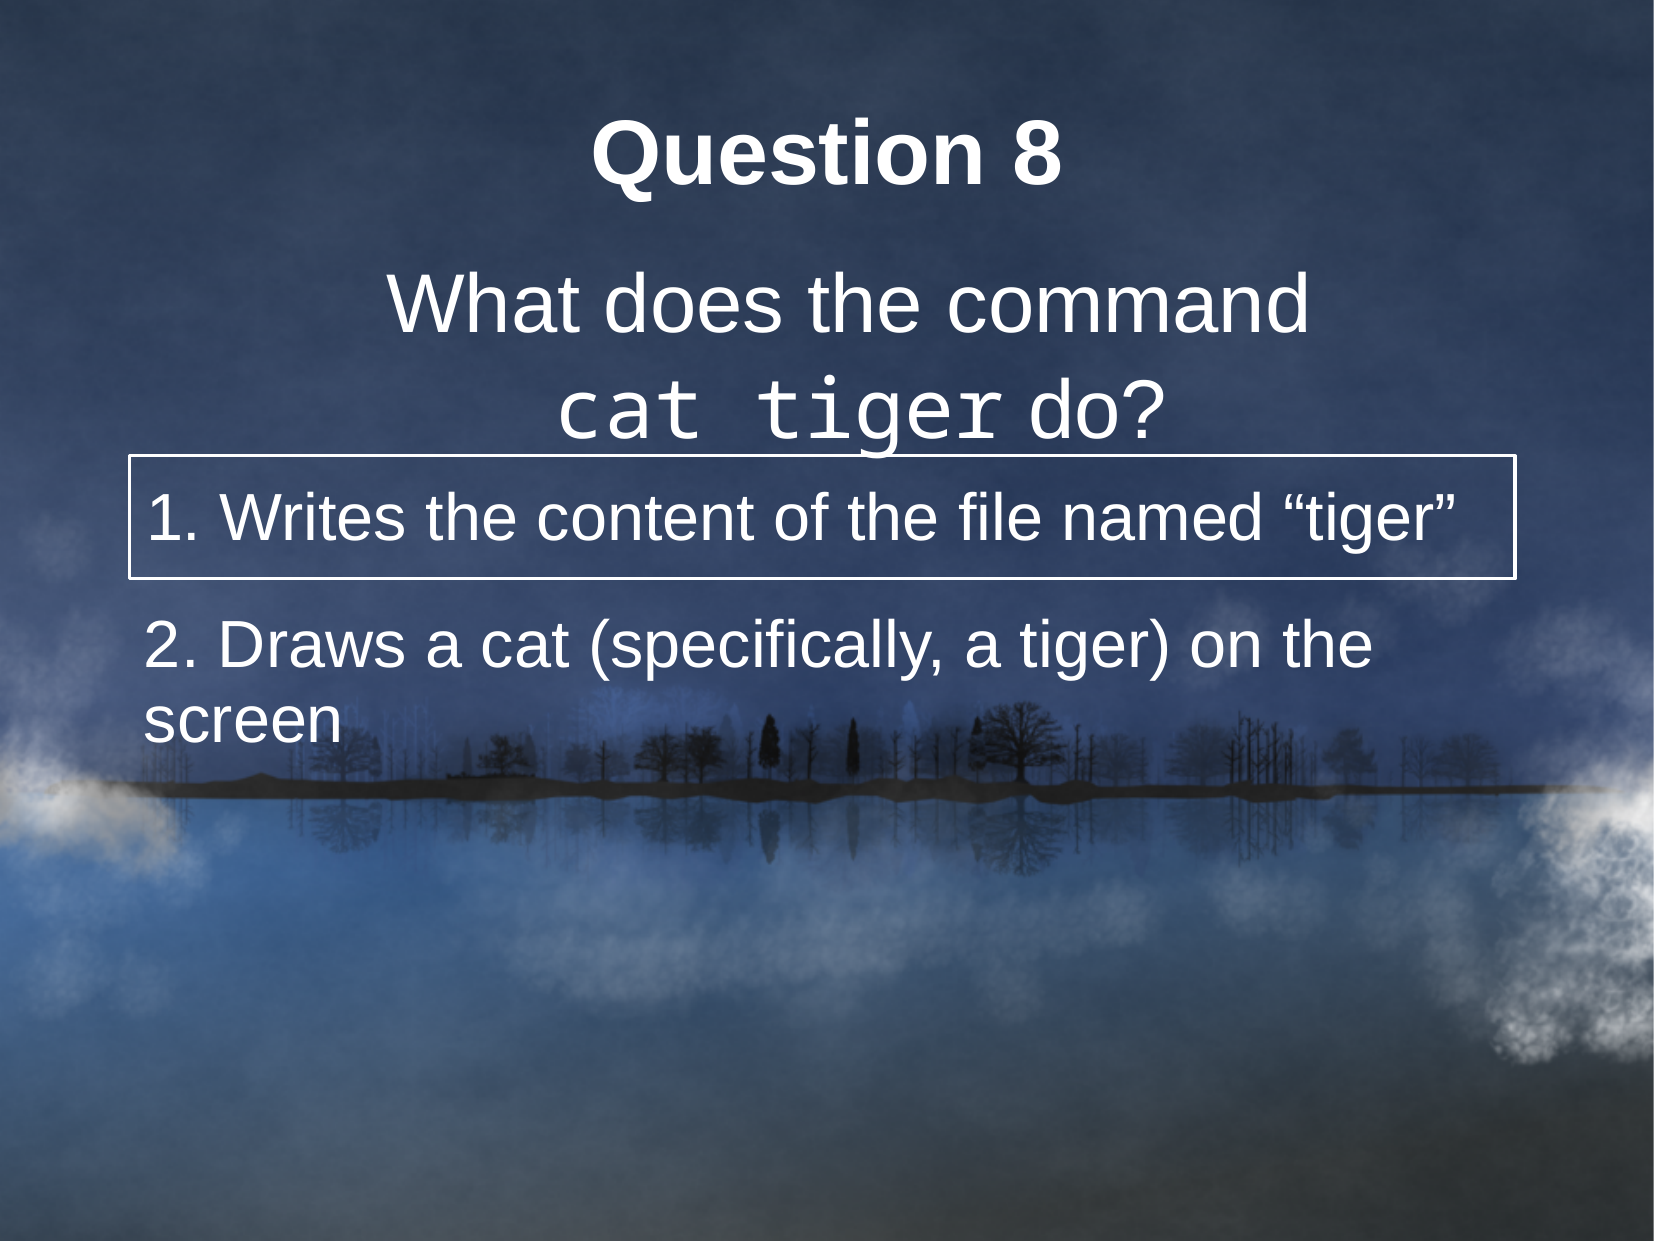

# Question 8
What does the command
cat tiger do?
1. Writes the content of the file named “tiger”
2. Draws a cat (specifically, a tiger) on the screen